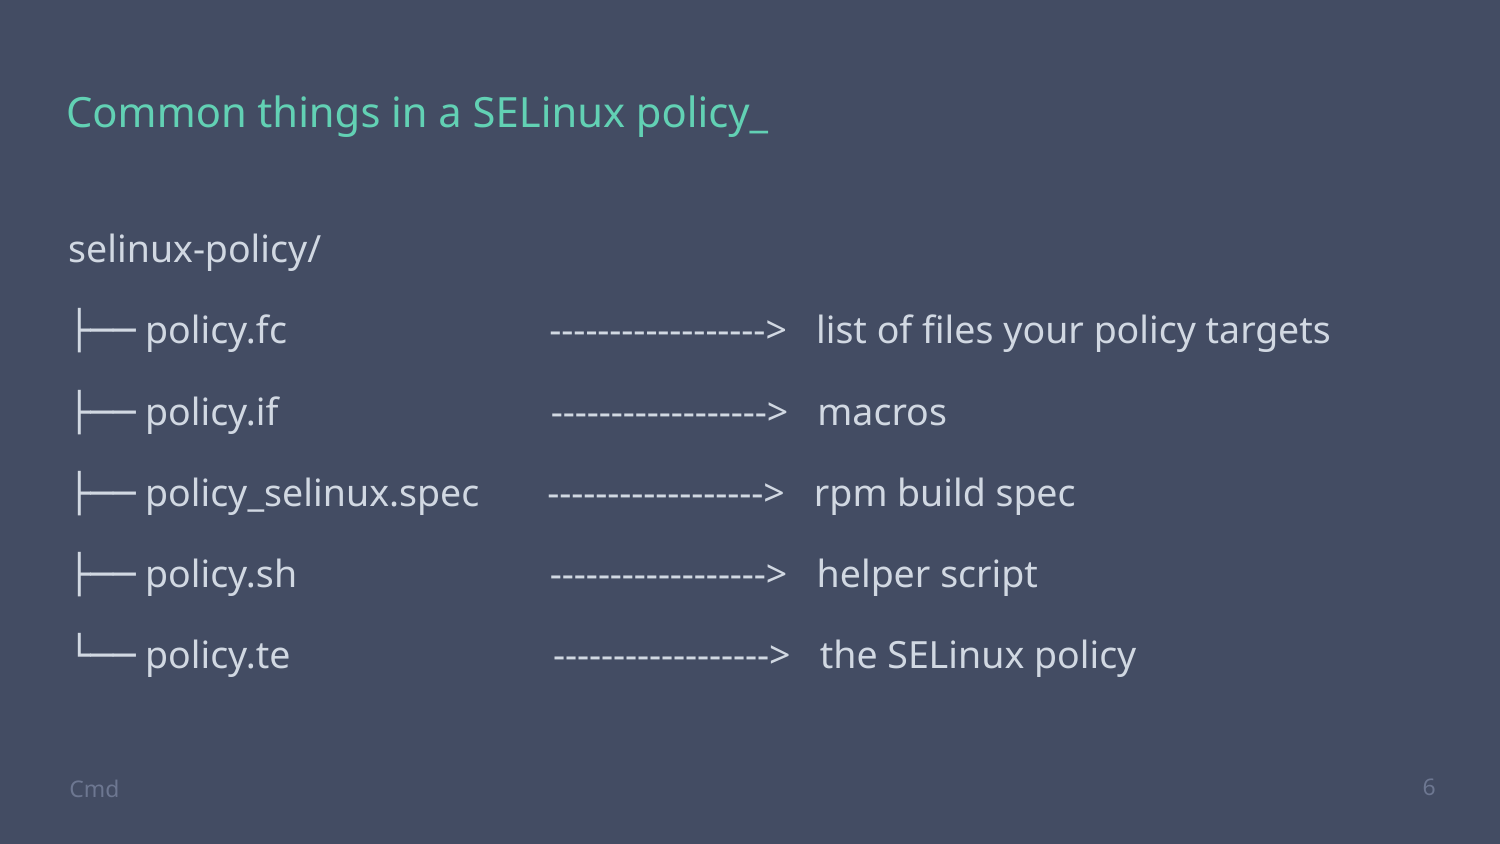

Common things in a SELinux policy_
selinux-policy/
├── policy.fc ------------------> list of files your policy targets
├── policy.if ------------------> macros
├── policy_selinux.spec ------------------> rpm build spec
├── policy.sh ------------------> helper script
└── policy.te ------------------> the SELinux policy